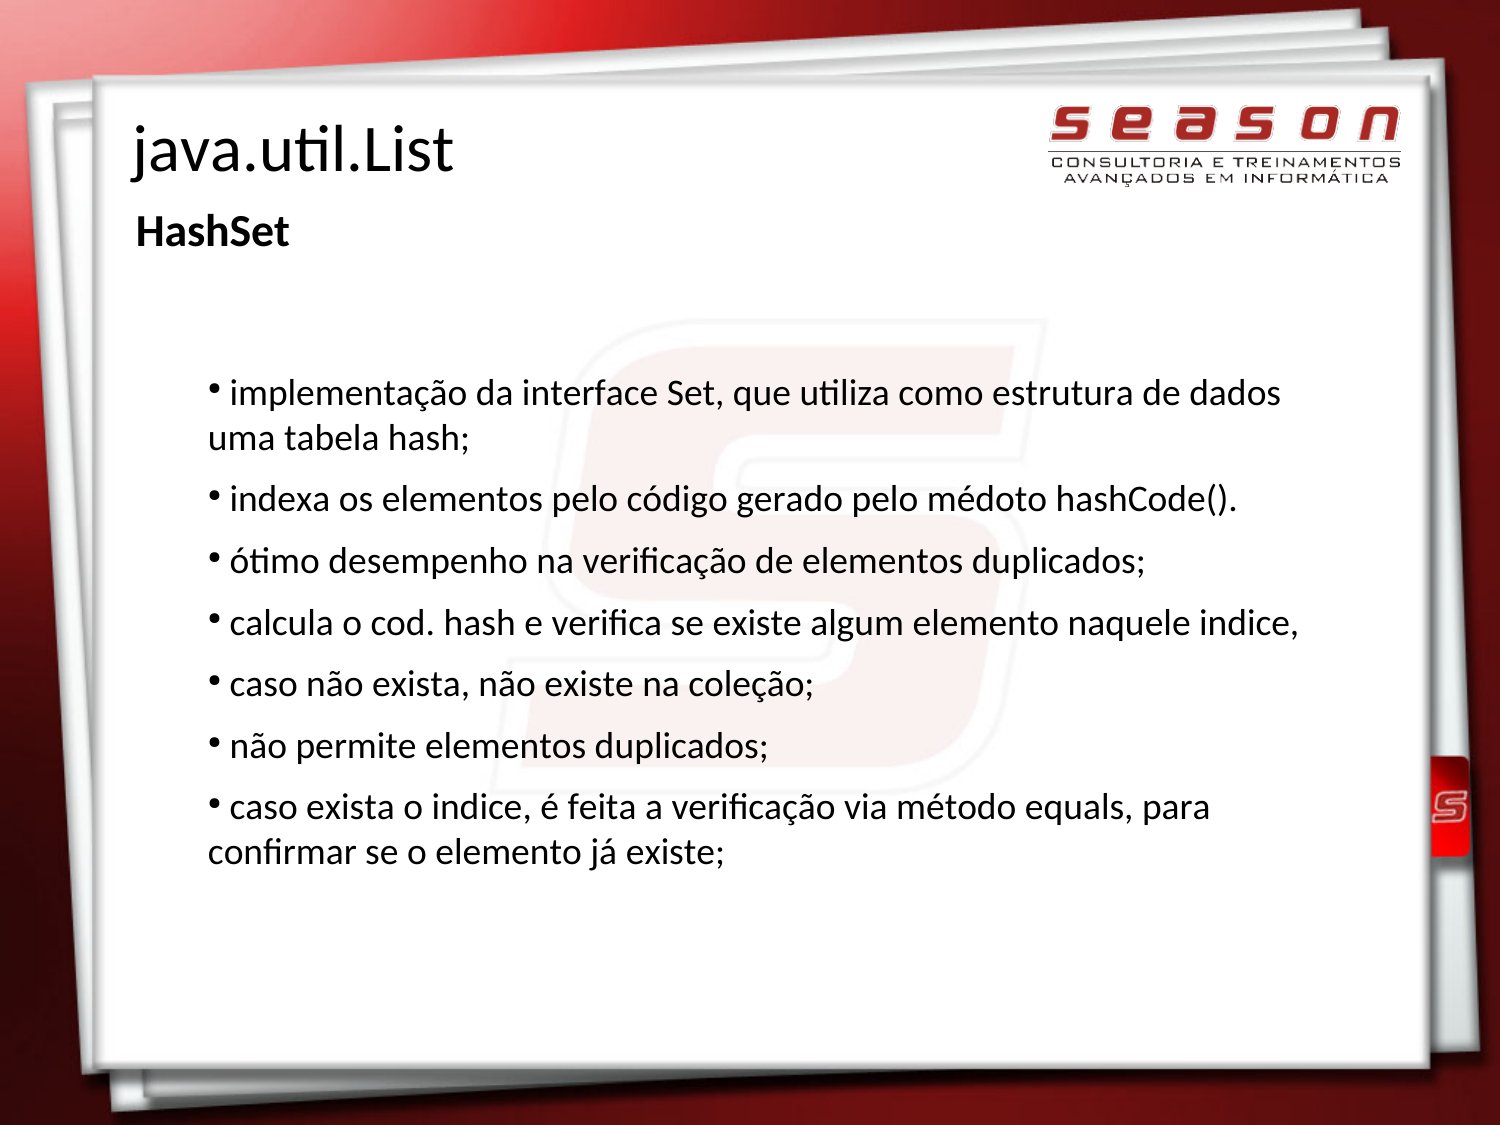

# java.util.List
HashSet
 implementação da interface Set, que utiliza como estrutura de dados uma tabela hash;
 indexa os elementos pelo código gerado pelo médoto hashCode().
 ótimo desempenho na verificação de elementos duplicados;
 calcula o cod. hash e verifica se existe algum elemento naquele indice,
 caso não exista, não existe na coleção;
 não permite elementos duplicados;
 caso exista o indice, é feita a verificação via método equals, para confirmar se o elemento já existe;